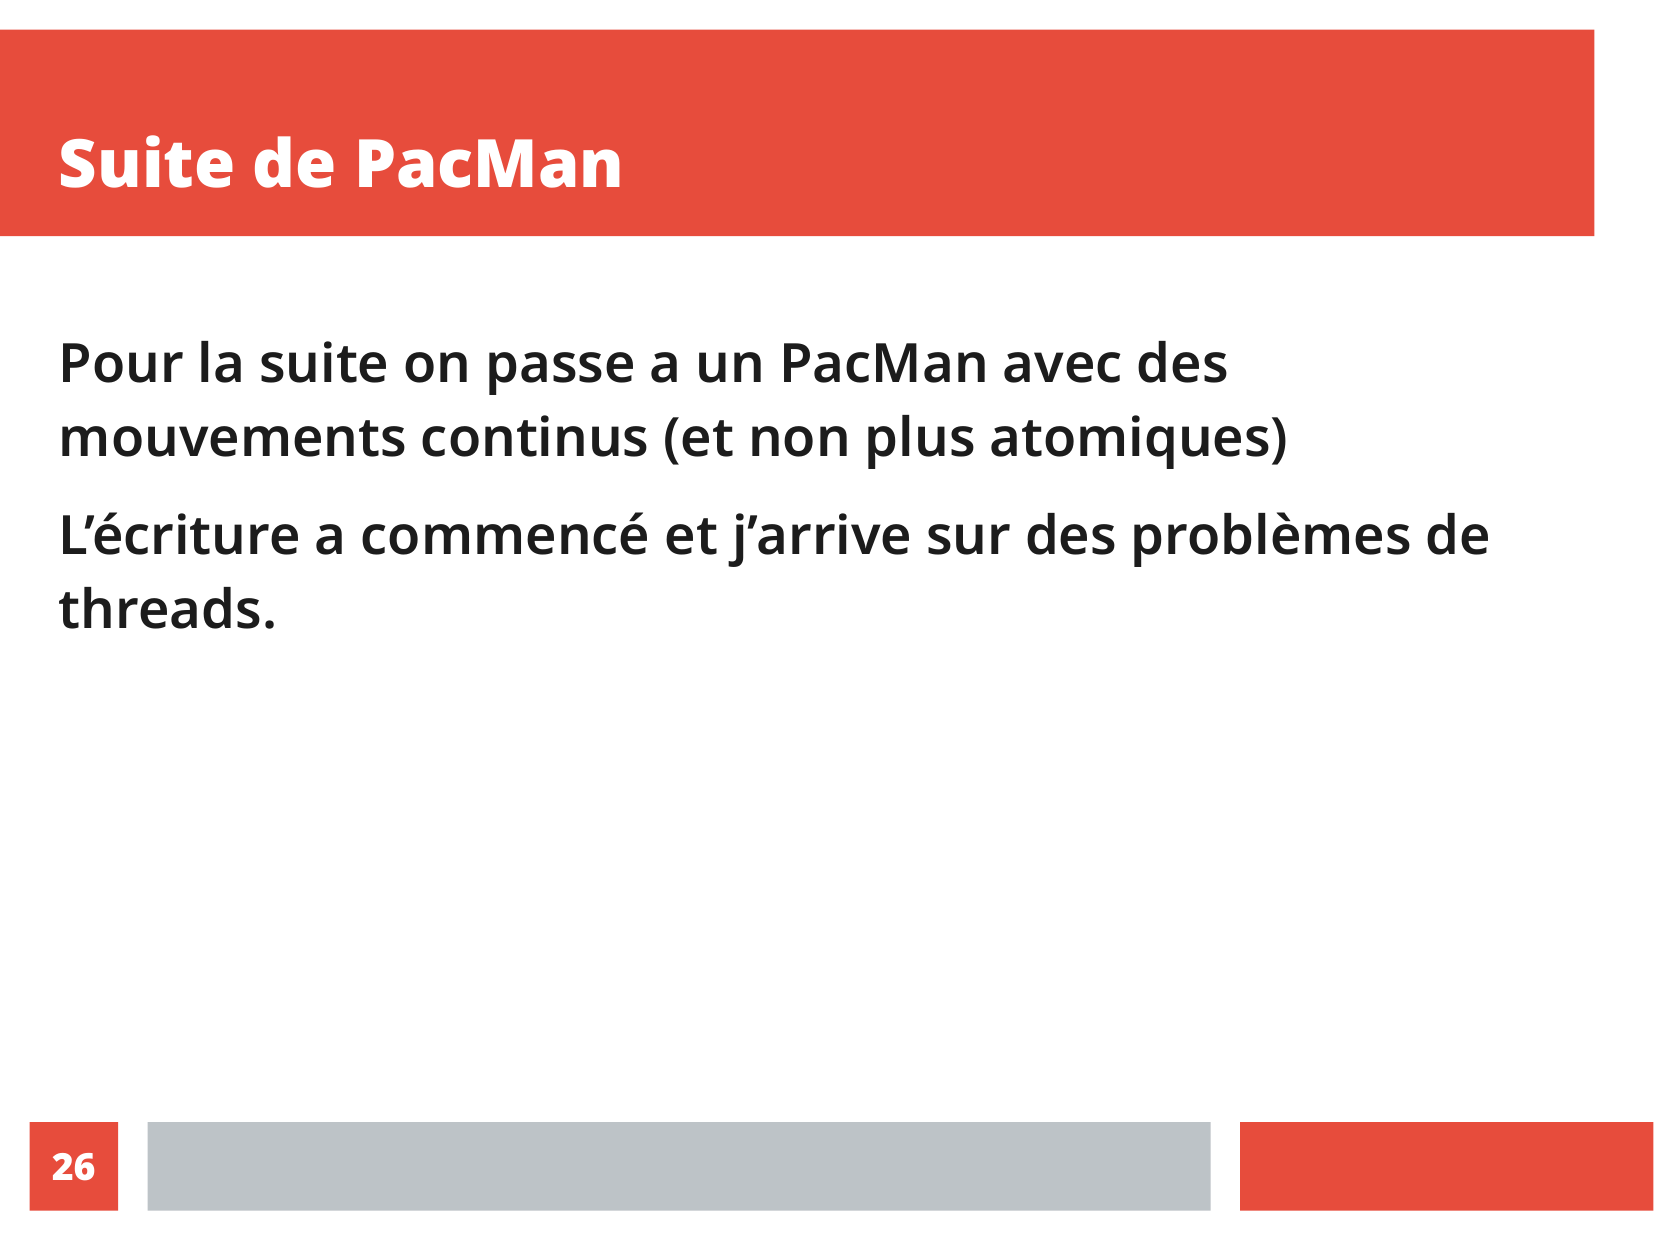

# Suite de PacMan
Pour la suite on passe a un PacMan avec des mouvements continus (et non plus atomiques)
L’écriture a commencé et j’arrive sur des problèmes de threads.
26